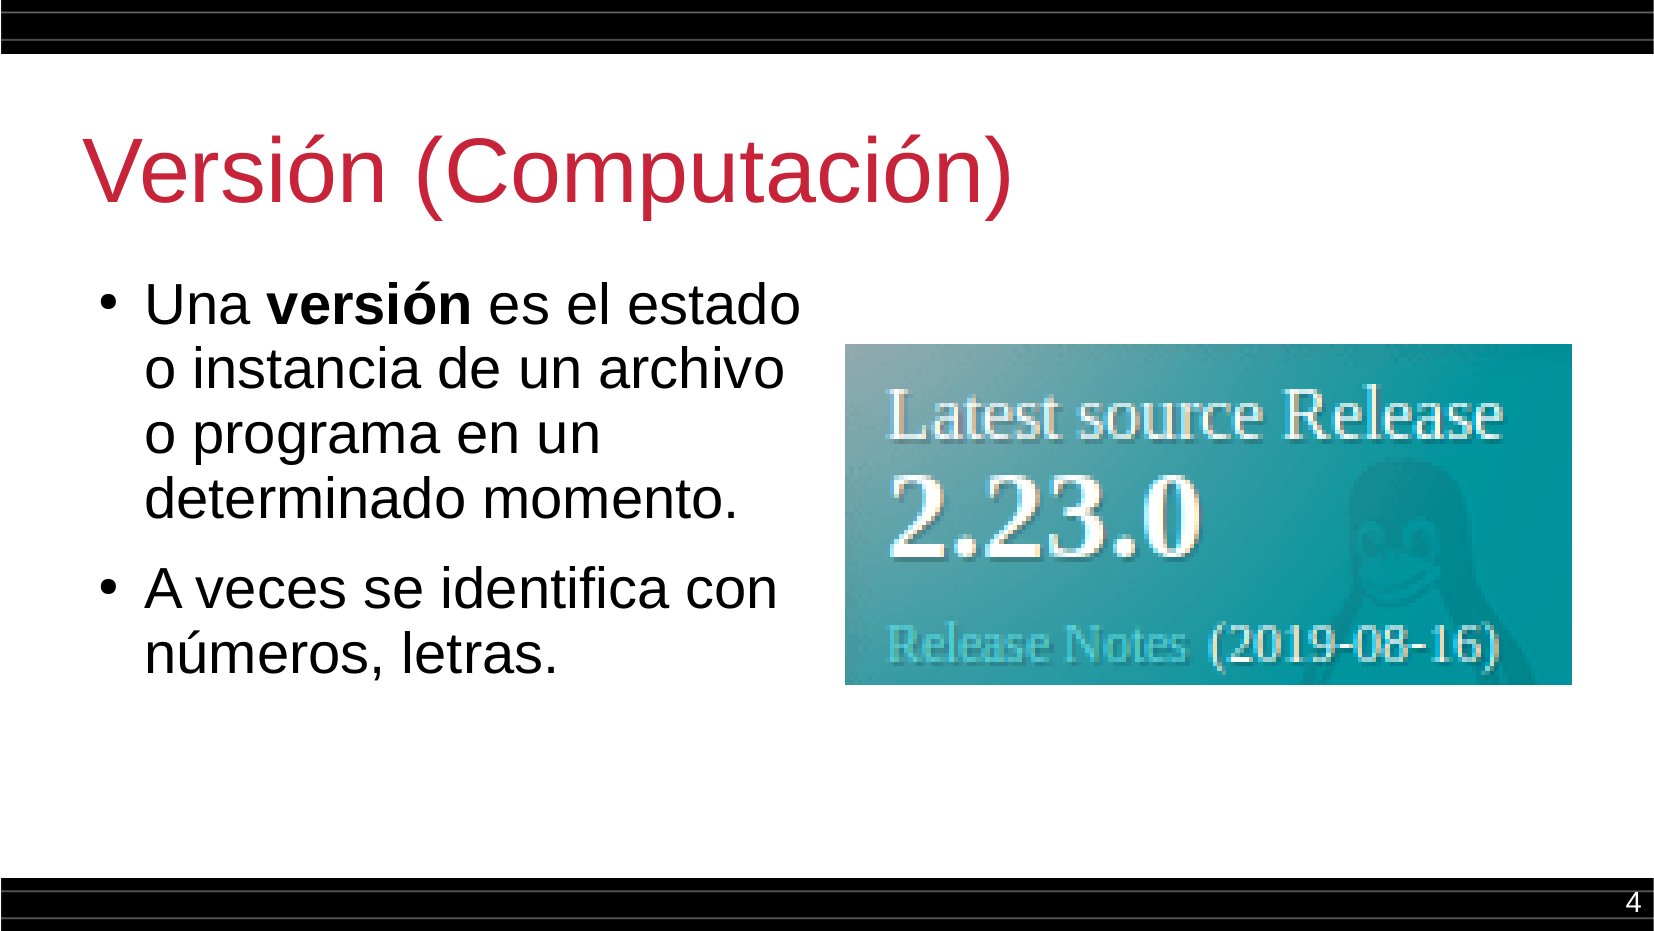

# Versión (Computación)
Una versión es el estado o instancia de un archivo o programa en un determinado momento.
A veces se identifica con números, letras.